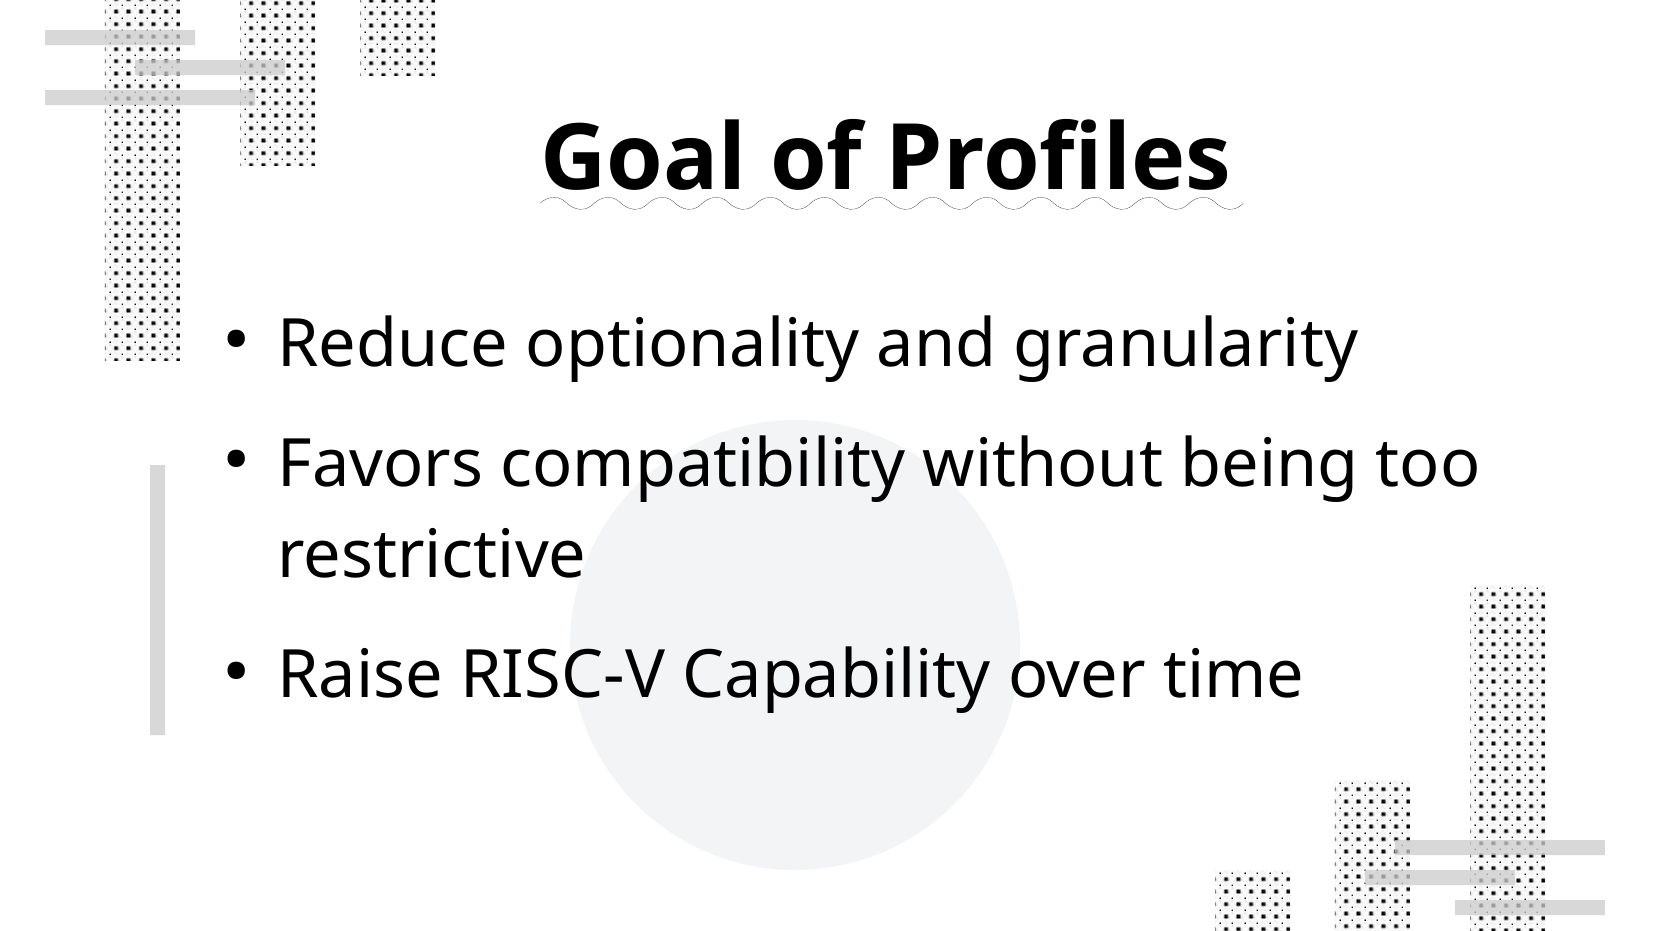

# Goal of Profiles
Reduce optionality and granularity
Favors compatibility without being too restrictive
Raise RISC-V Capability over time